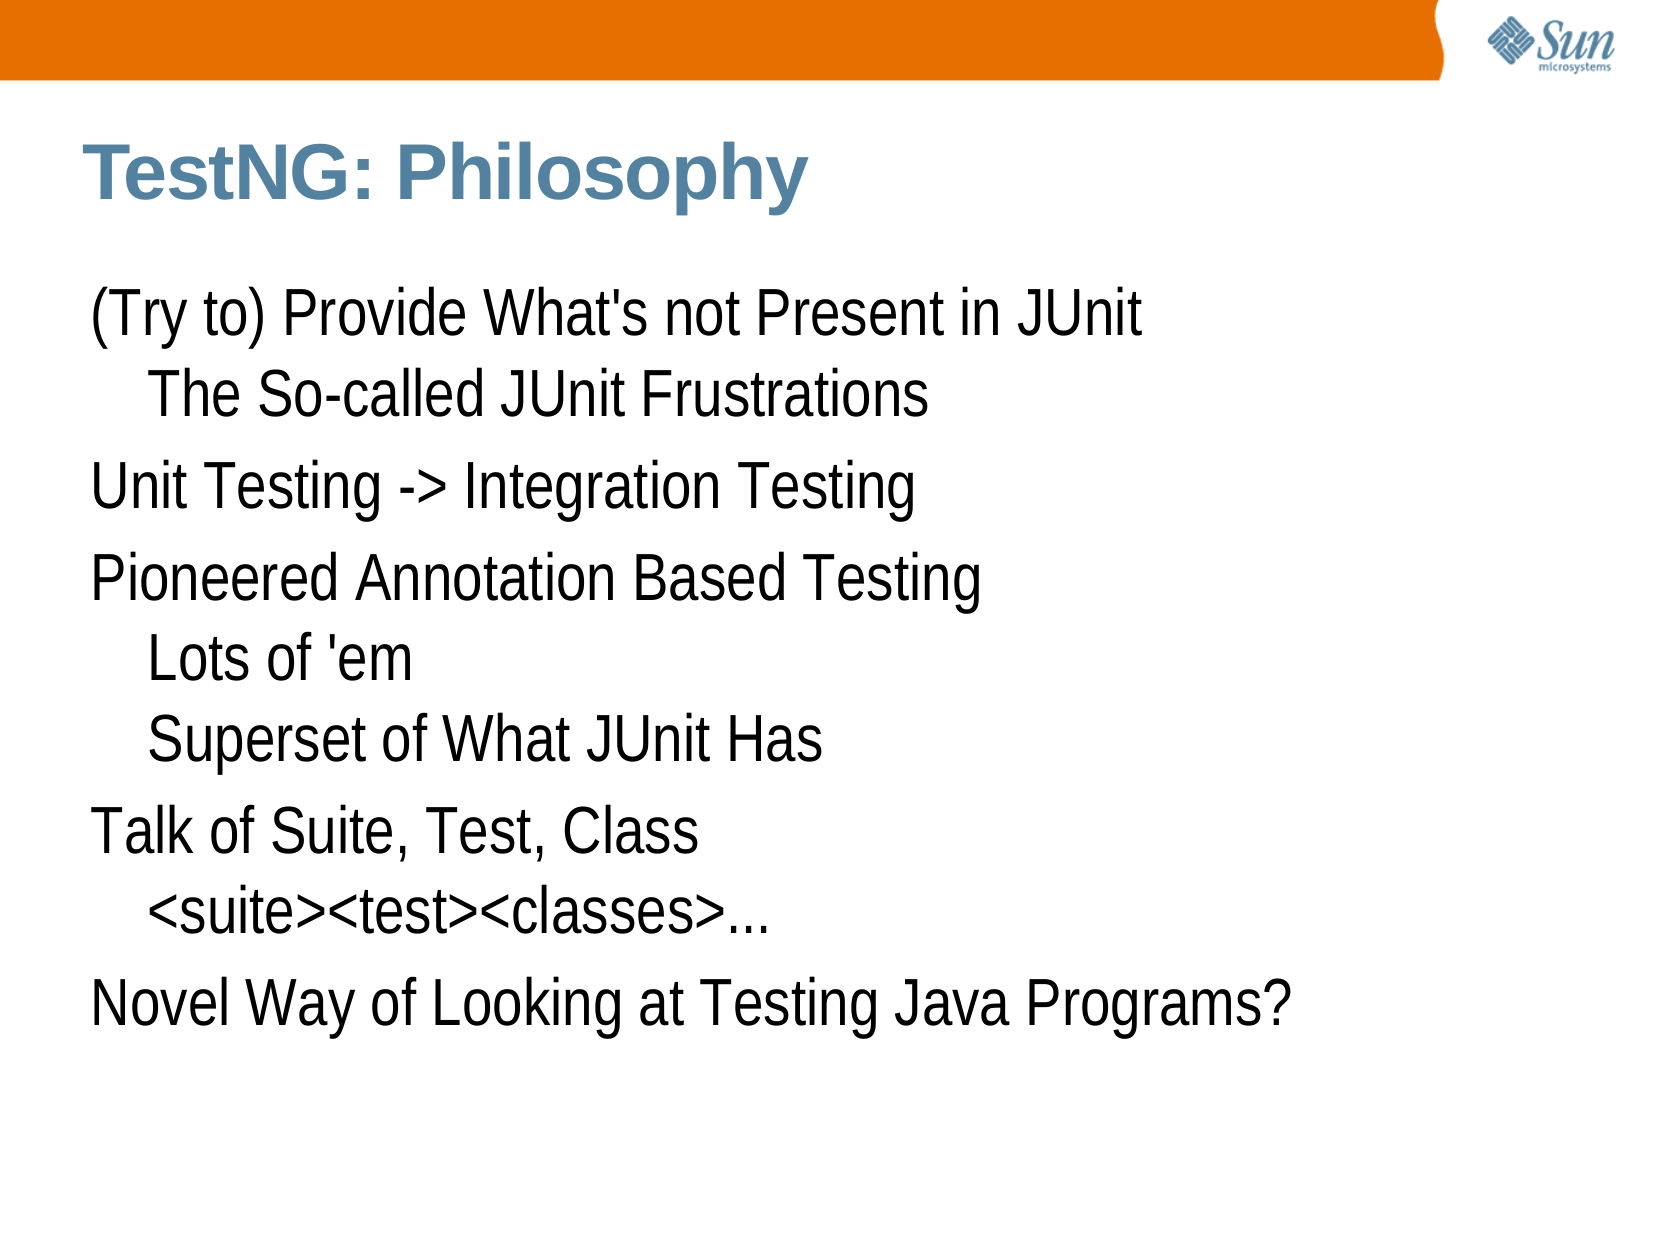

# TestNG: Philosophy
(Try to) Provide What's not Present in JUnit
The So-called JUnit Frustrations
Unit Testing -> Integration Testing
Pioneered Annotation Based Testing
Lots of 'em
Superset of What JUnit Has
Talk of Suite, Test, Class
<suite><test><classes>...
Novel Way of Looking at Testing Java Programs?